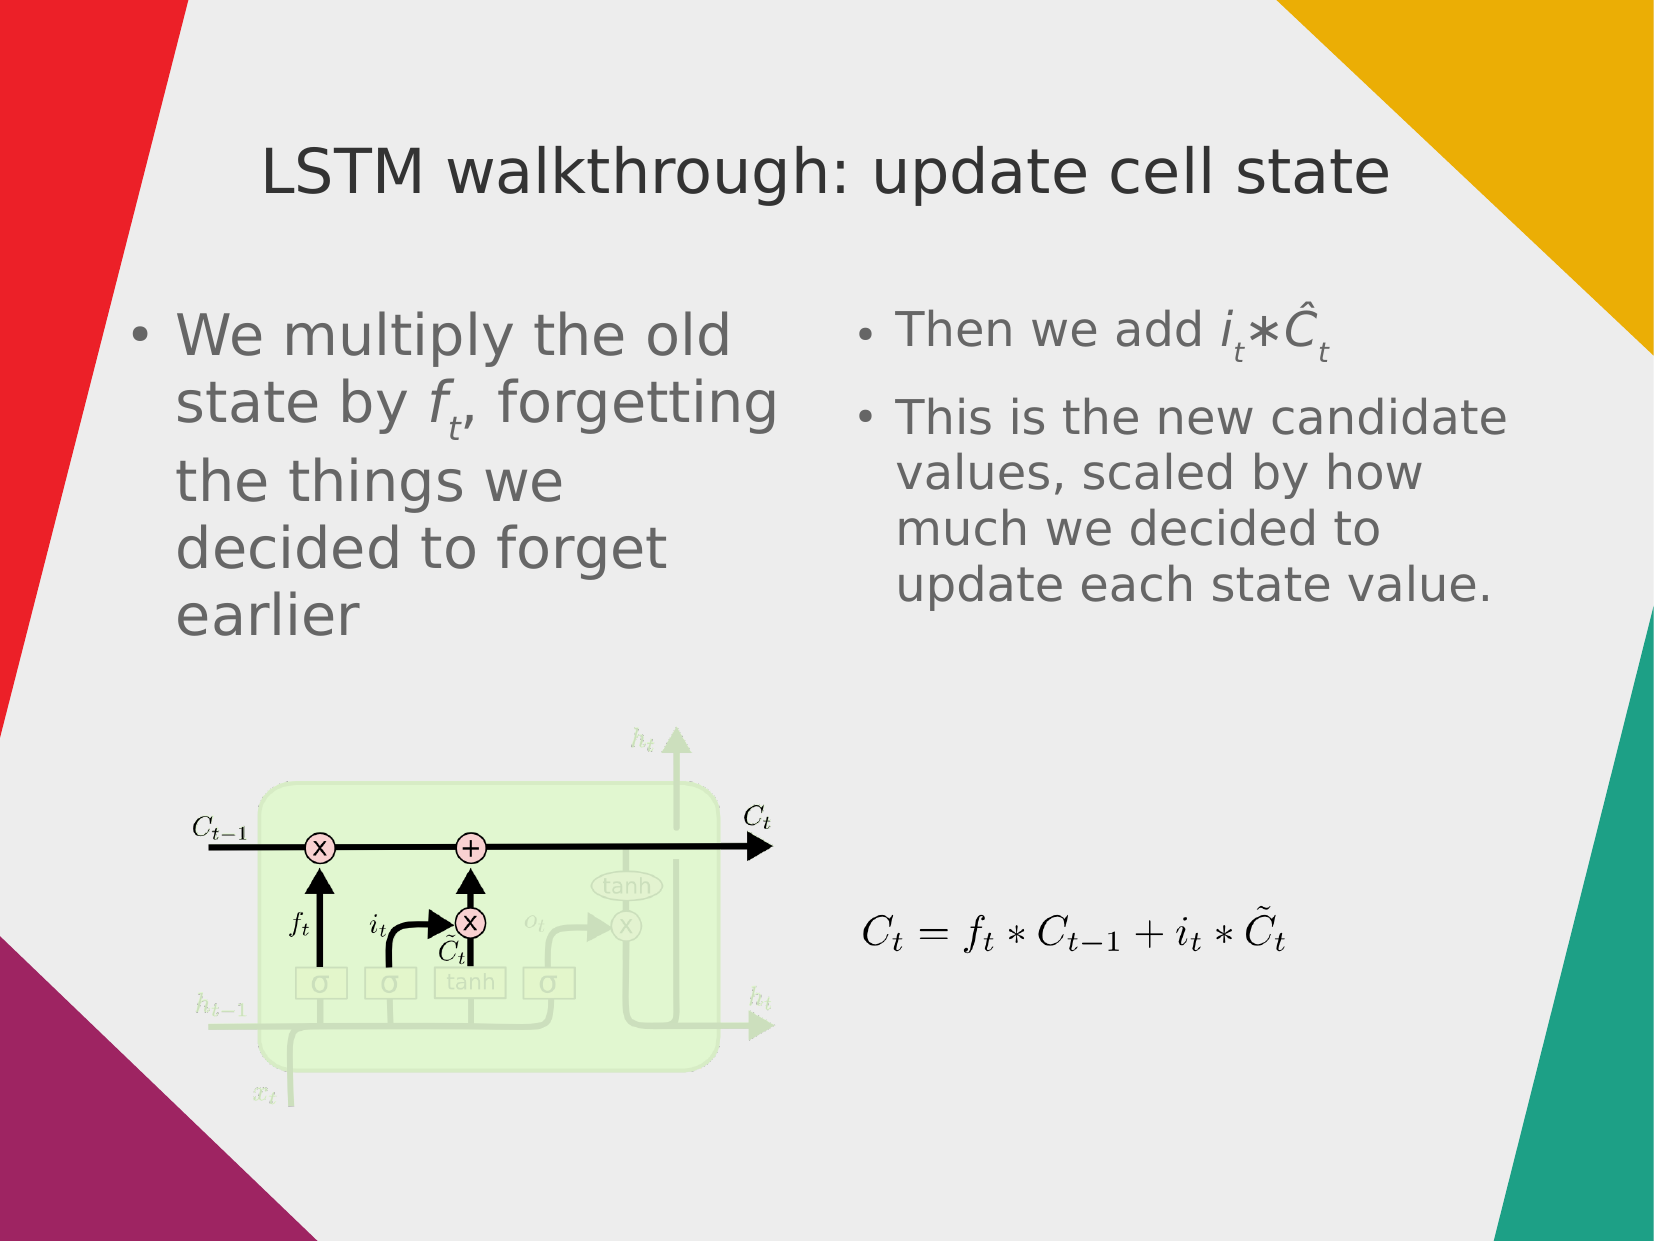

# LSTM walkthrough: update cell state
We multiply the old state by ft, forgetting the things we decided to forget earlier
Then we add it∗Ĉt
This is the new candidate values, scaled by how much we decided to update each state value.